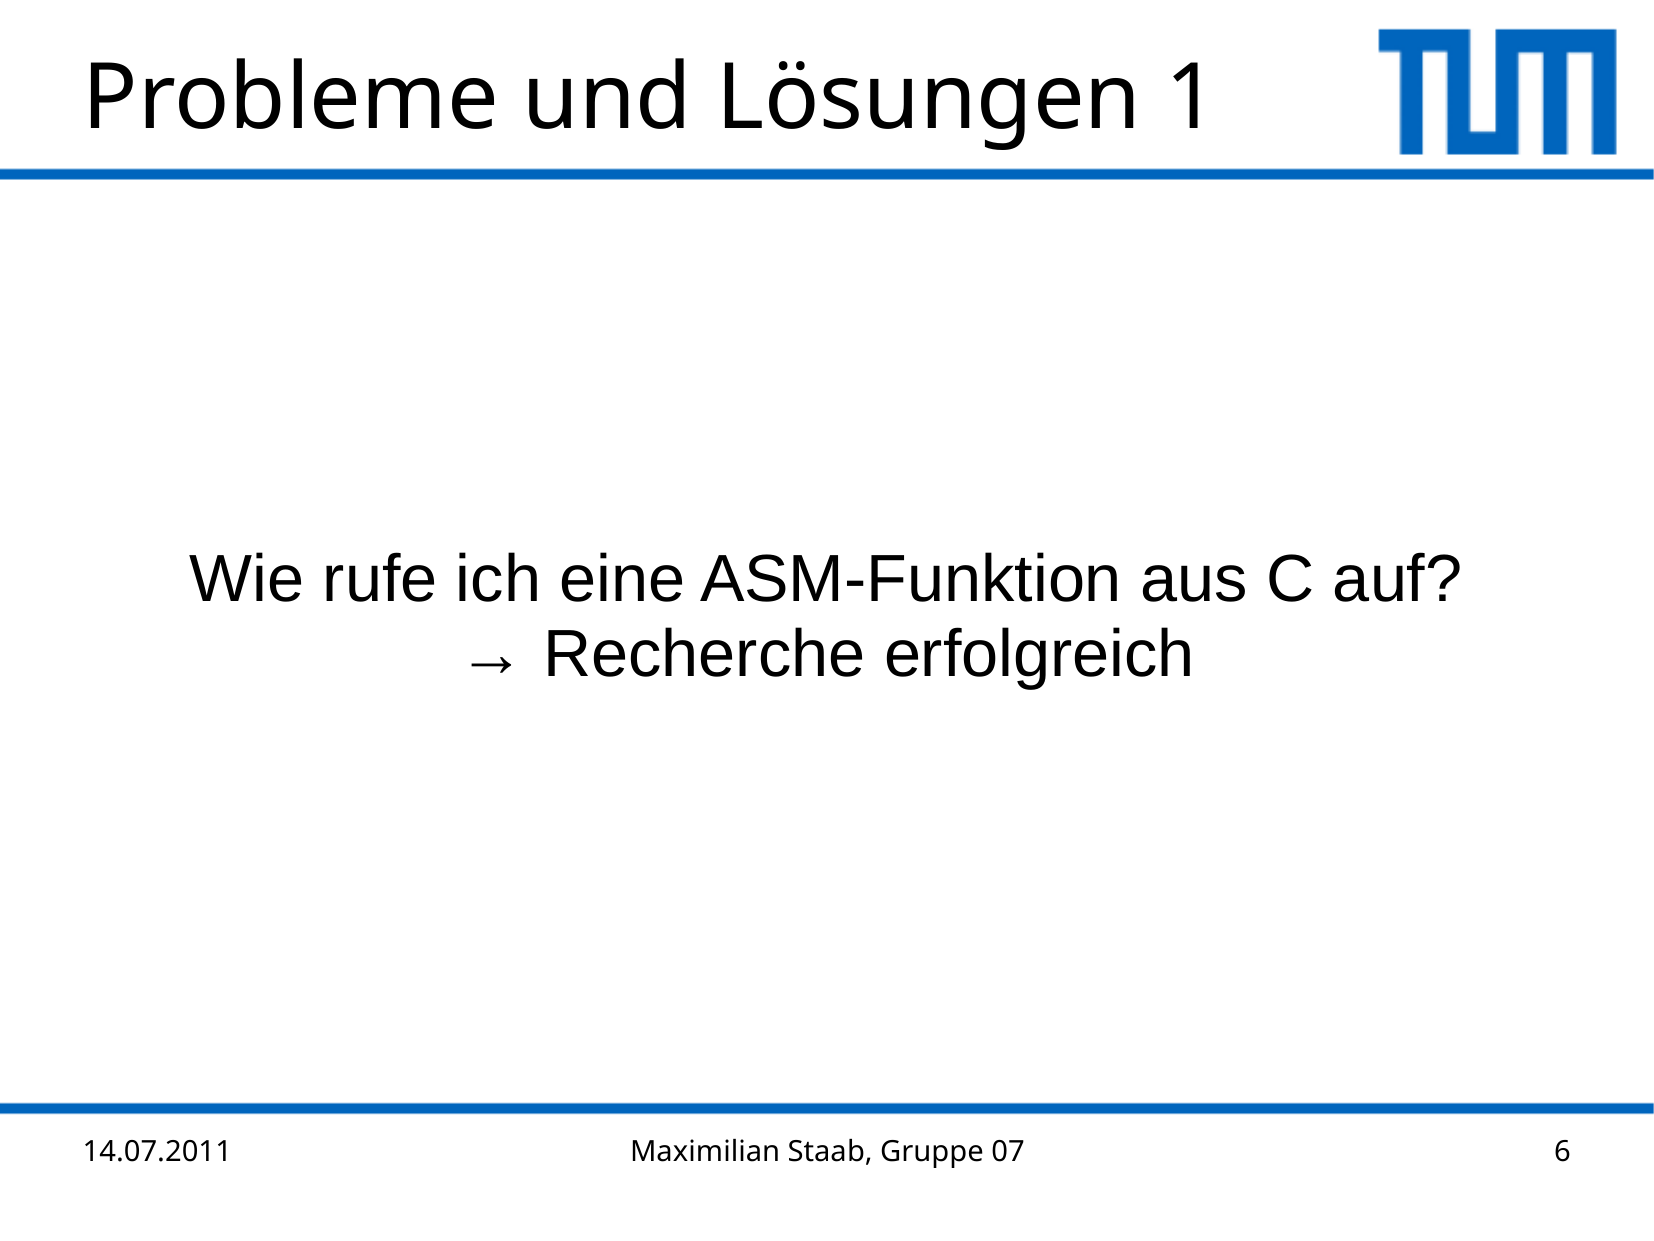

# Probleme und Lösungen 1
Wie rufe ich eine ASM-Funktion aus C auf?
→ Recherche erfolgreich
14.07.2011
Maximilian Staab, Gruppe 07
6